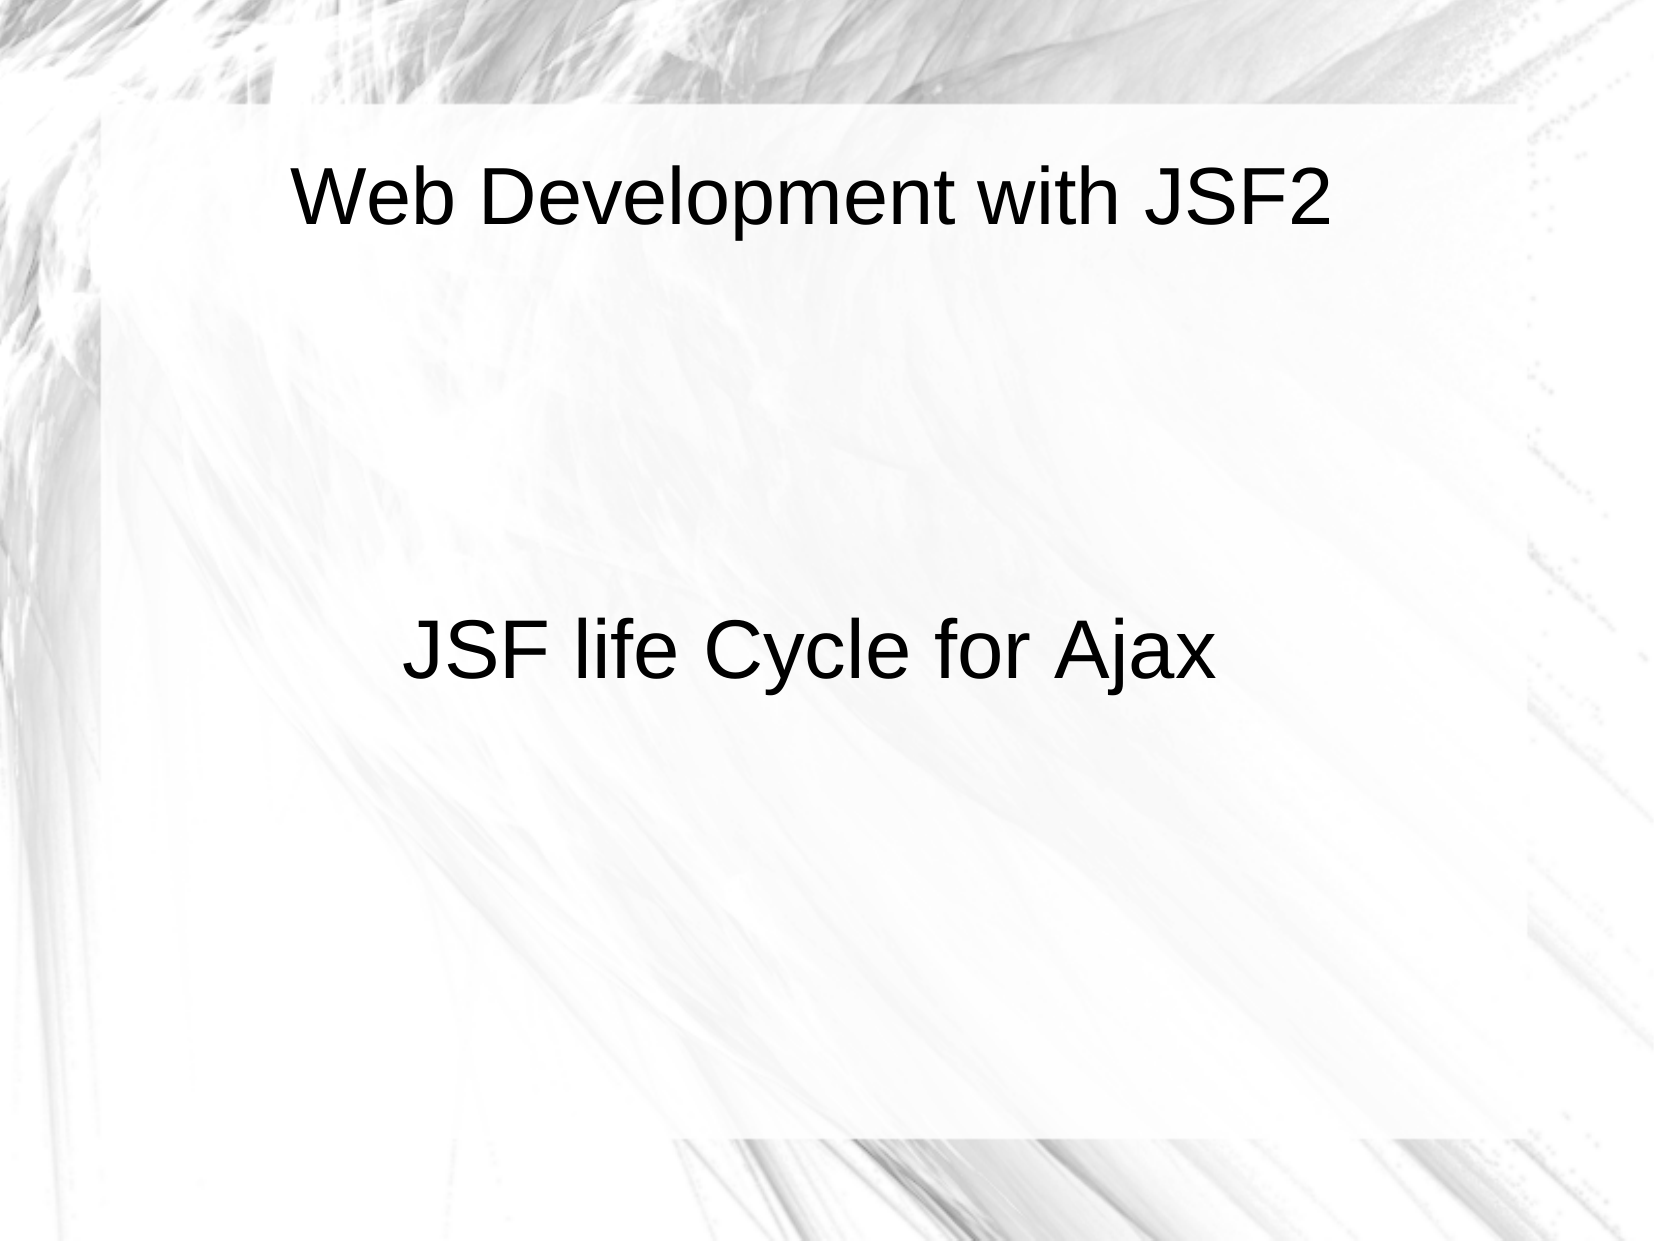

# Web Development with JSF2
JSF life Cycle for Ajax